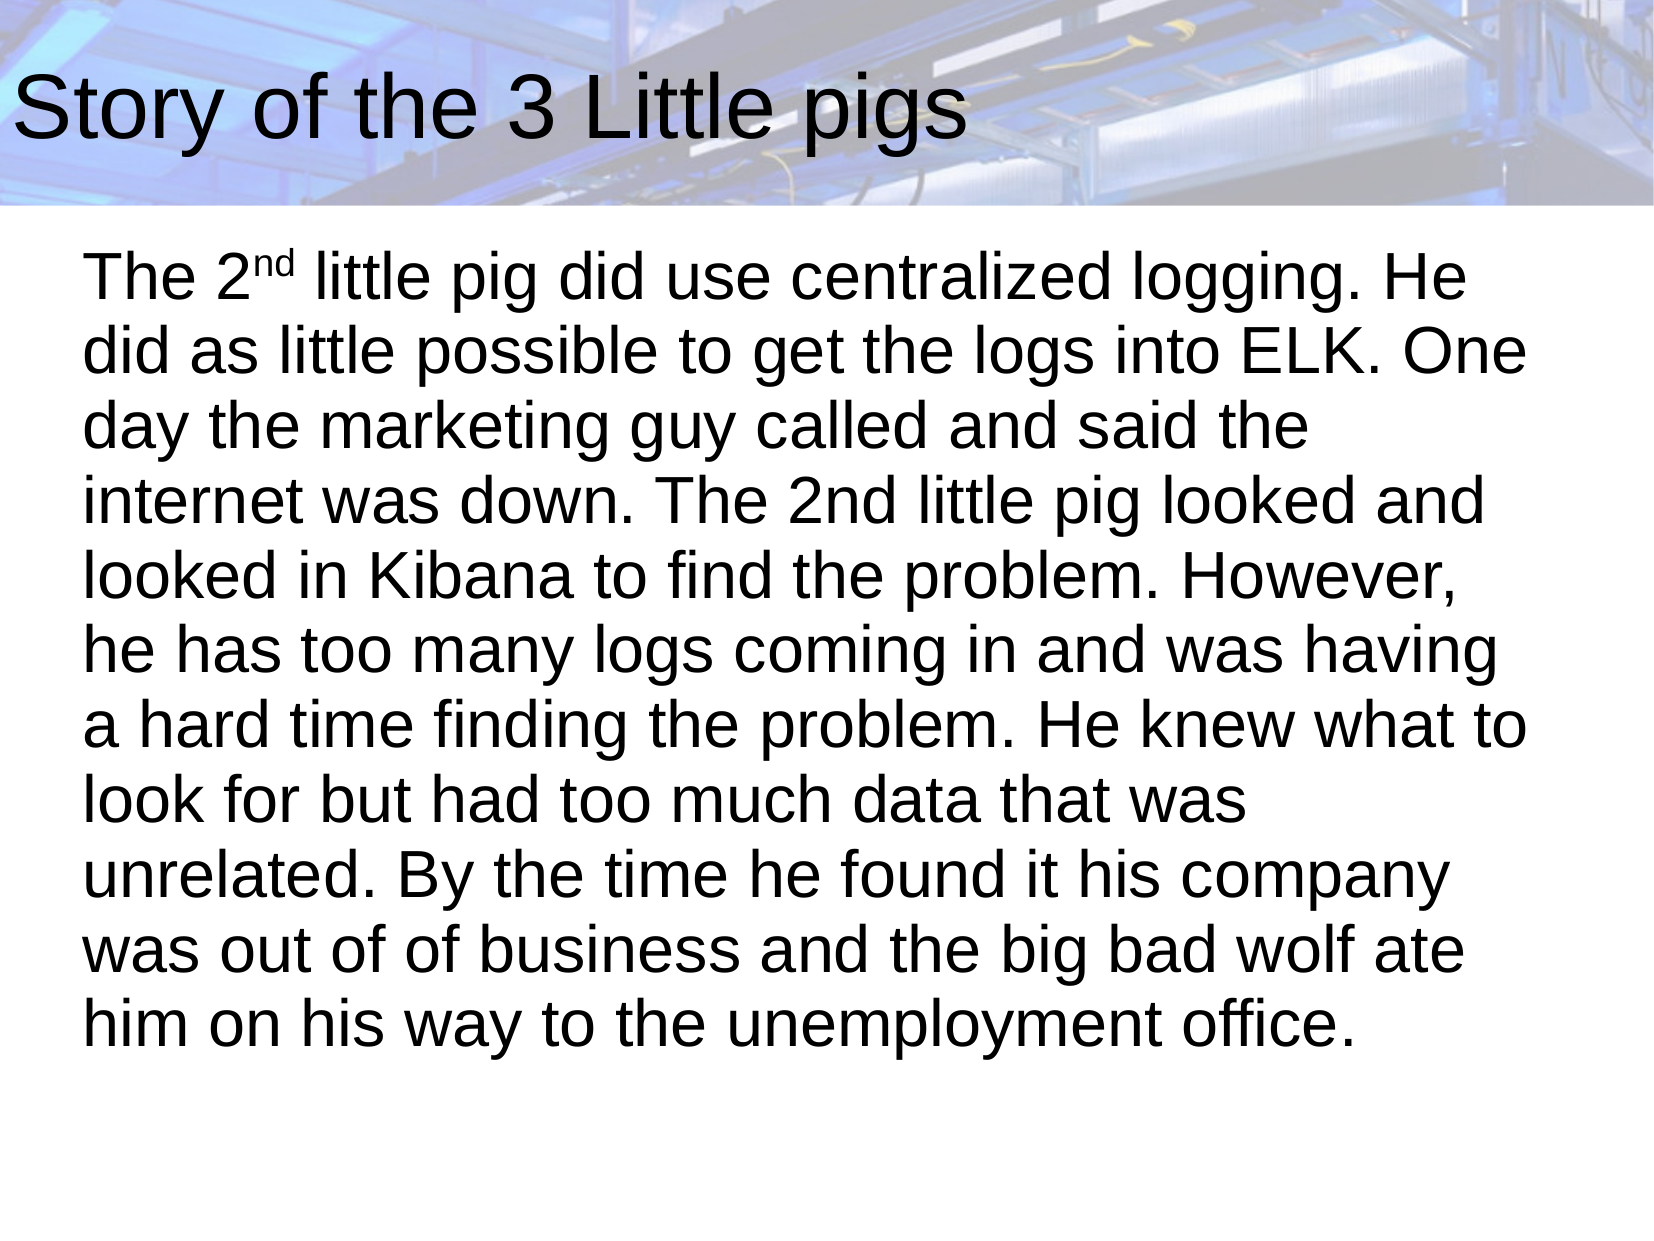

# Story of the 3 Little pigs
The 2nd little pig did use centralized logging. He did as little possible to get the logs into ELK. One day the marketing guy called and said the internet was down. The 2nd little pig looked and looked in Kibana to find the problem. However, he has too many logs coming in and was having a hard time finding the problem. He knew what to look for but had too much data that was unrelated. By the time he found it his company was out of of business and the big bad wolf ate him on his way to the unemployment office.